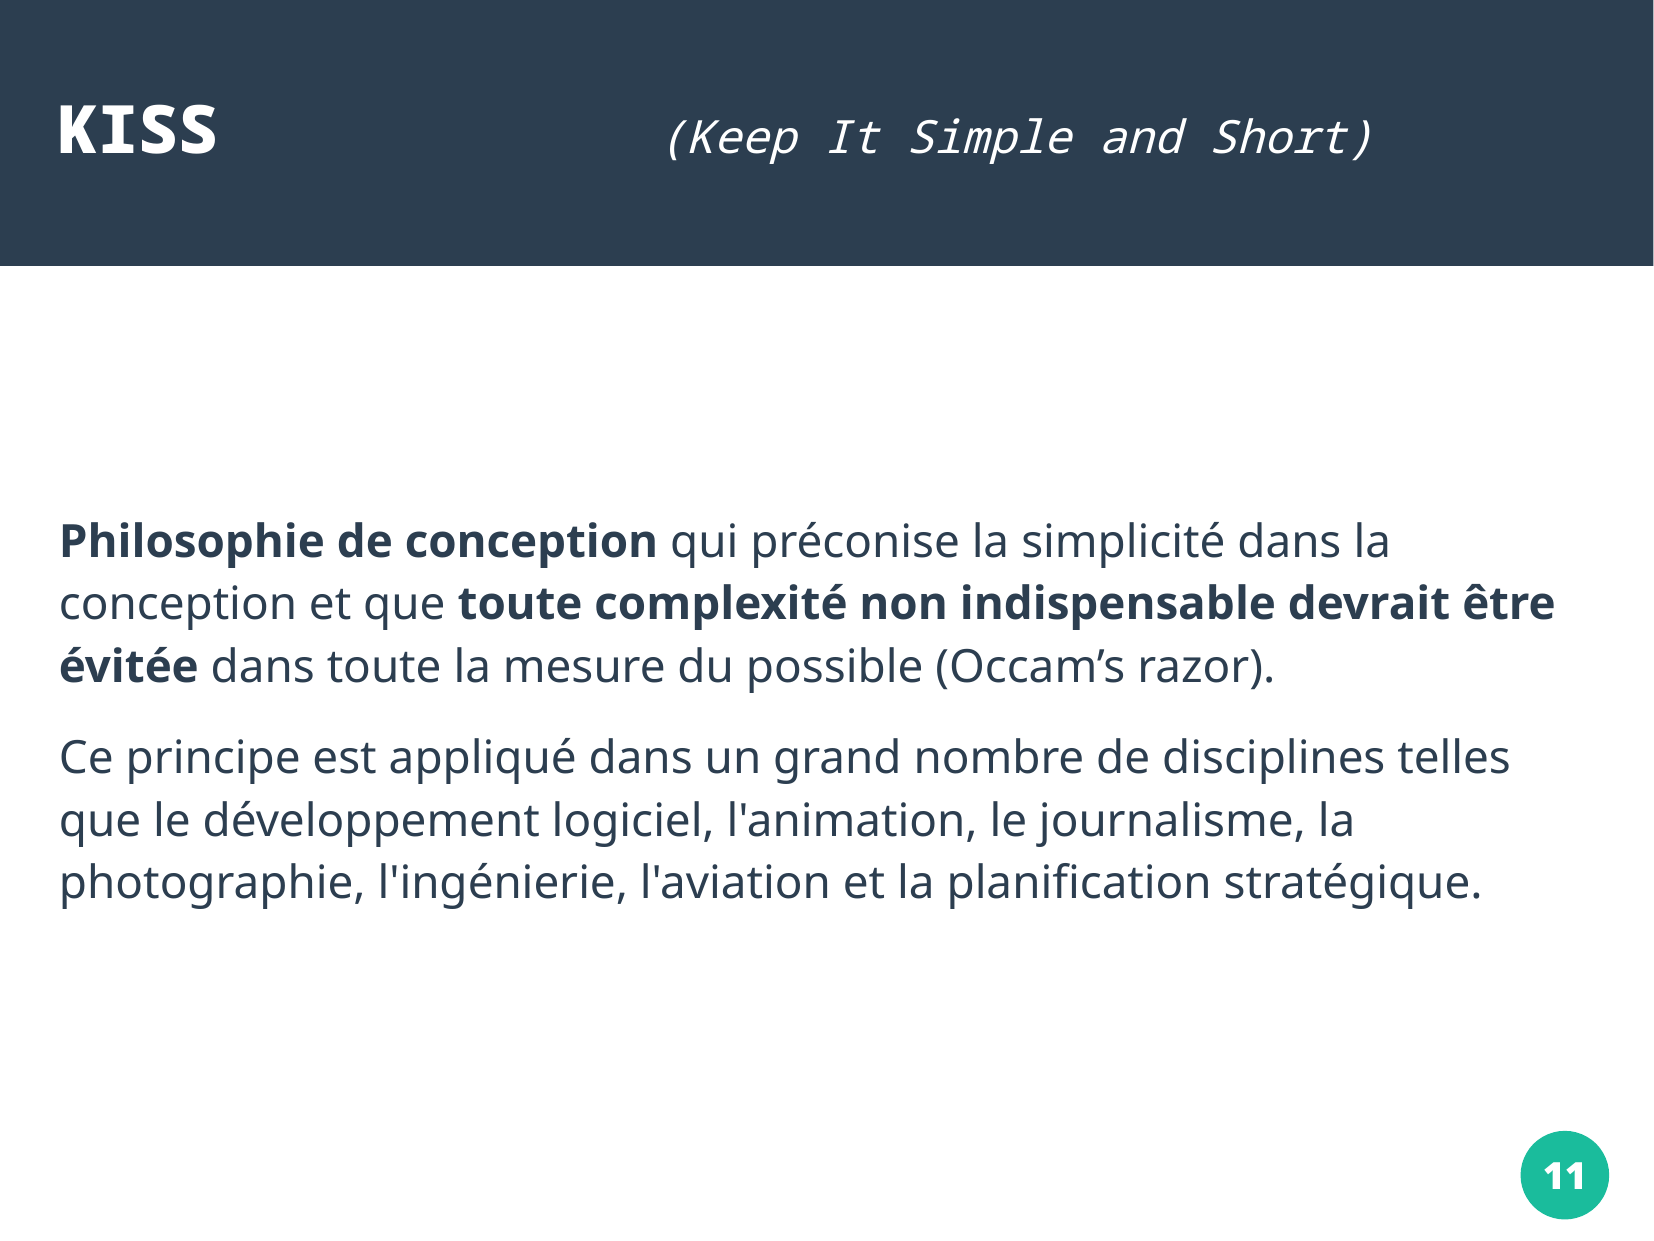

# KISS 						(Keep It Simple and Short)
Philosophie de conception qui préconise la simplicité dans la conception et que toute complexité non indispensable devrait être évitée dans toute la mesure du possible (Occam’s razor).
Ce principe est appliqué dans un grand nombre de disciplines telles que le développement logiciel, l'animation, le journalisme, la photographie, l'ingénierie, l'aviation et la planification stratégique.
11